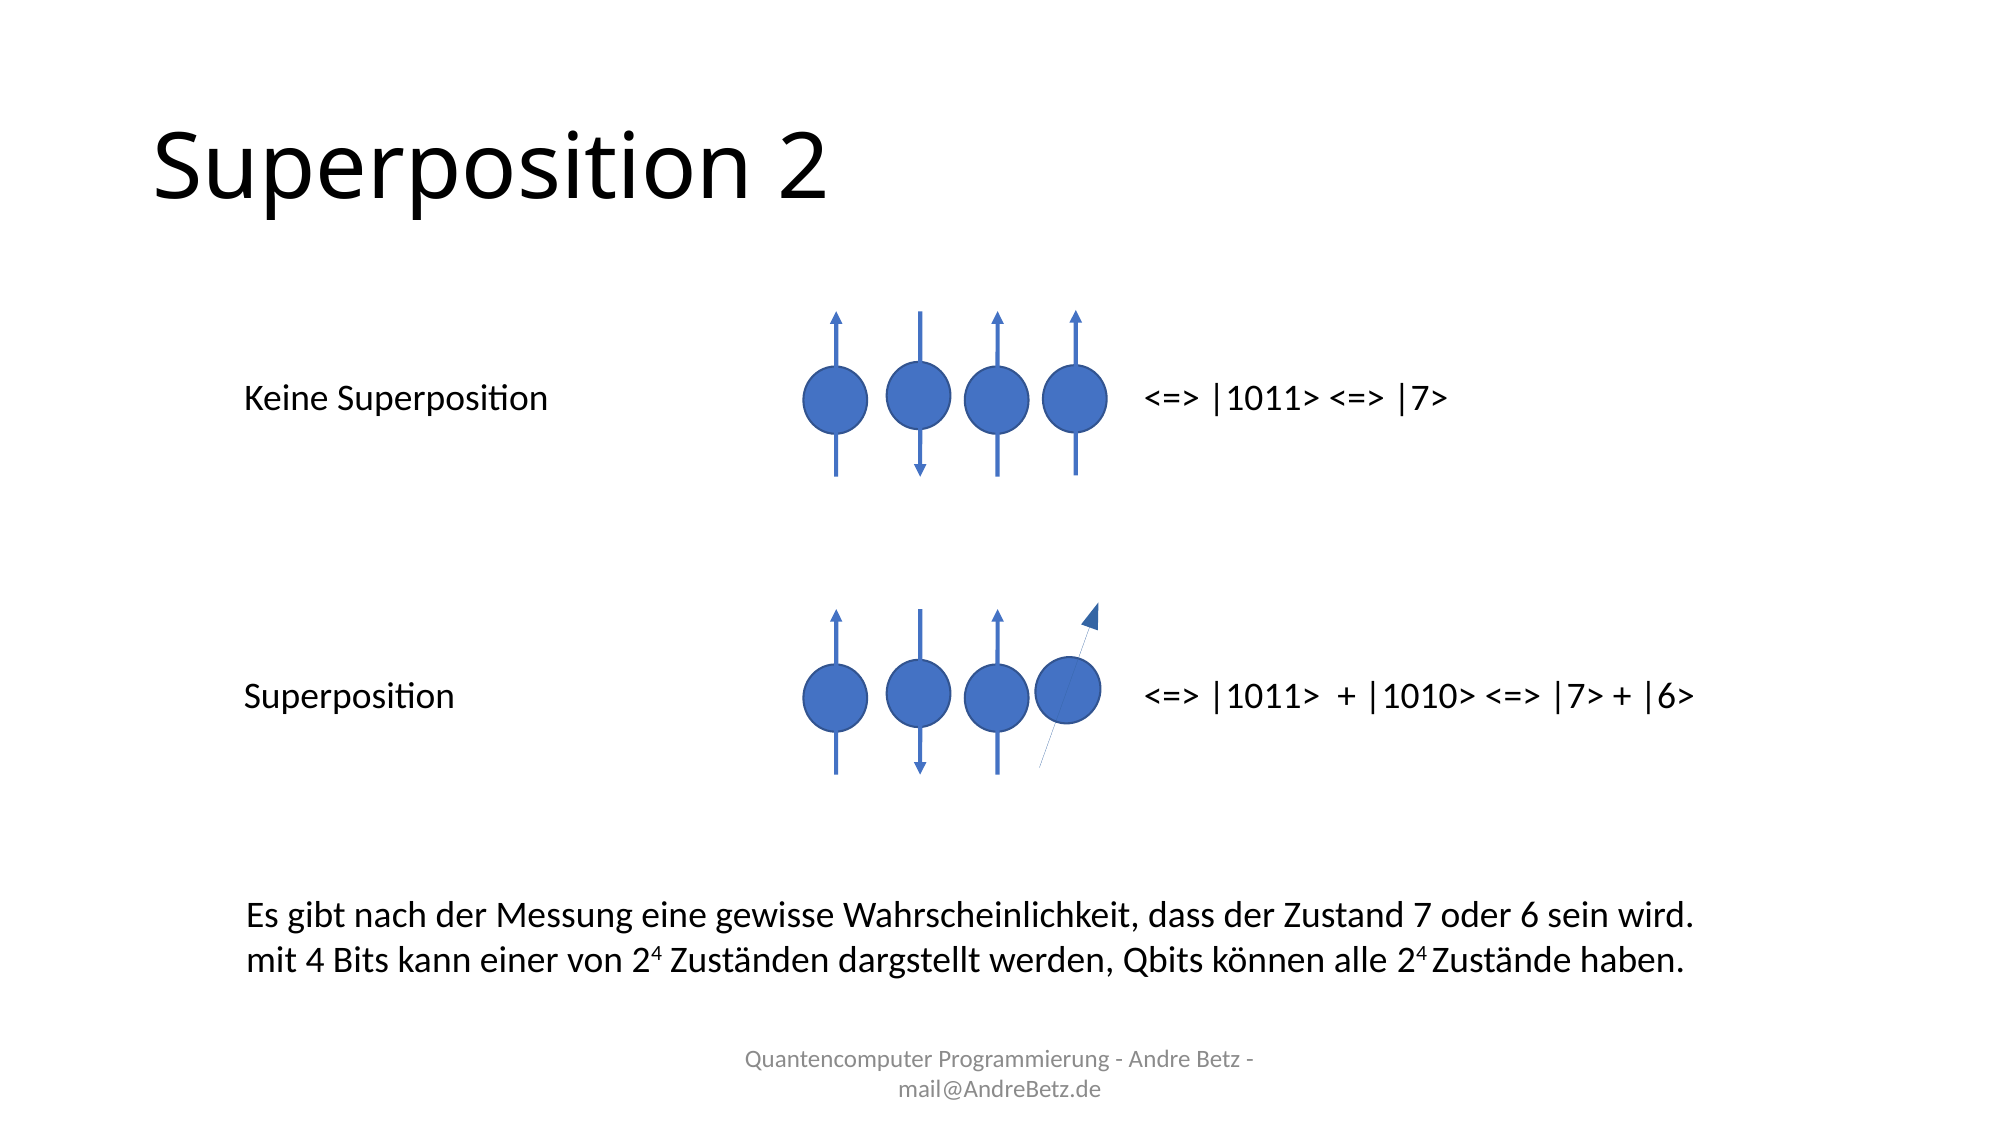

# Superposition 2
<=> |1011> <=> |7>
Keine Superposition
Superposition
<=> |1011> + |1010> <=> |7> + |6>
Es gibt nach der Messung eine gewisse Wahrscheinlichkeit, dass der Zustand 7 oder 6 sein wird.
mit 4 Bits kann einer von 24 Zuständen dargstellt werden, Qbits können alle 24 Zustände haben.
Quantencomputer Programmierung - Andre Betz - mail@AndreBetz.de